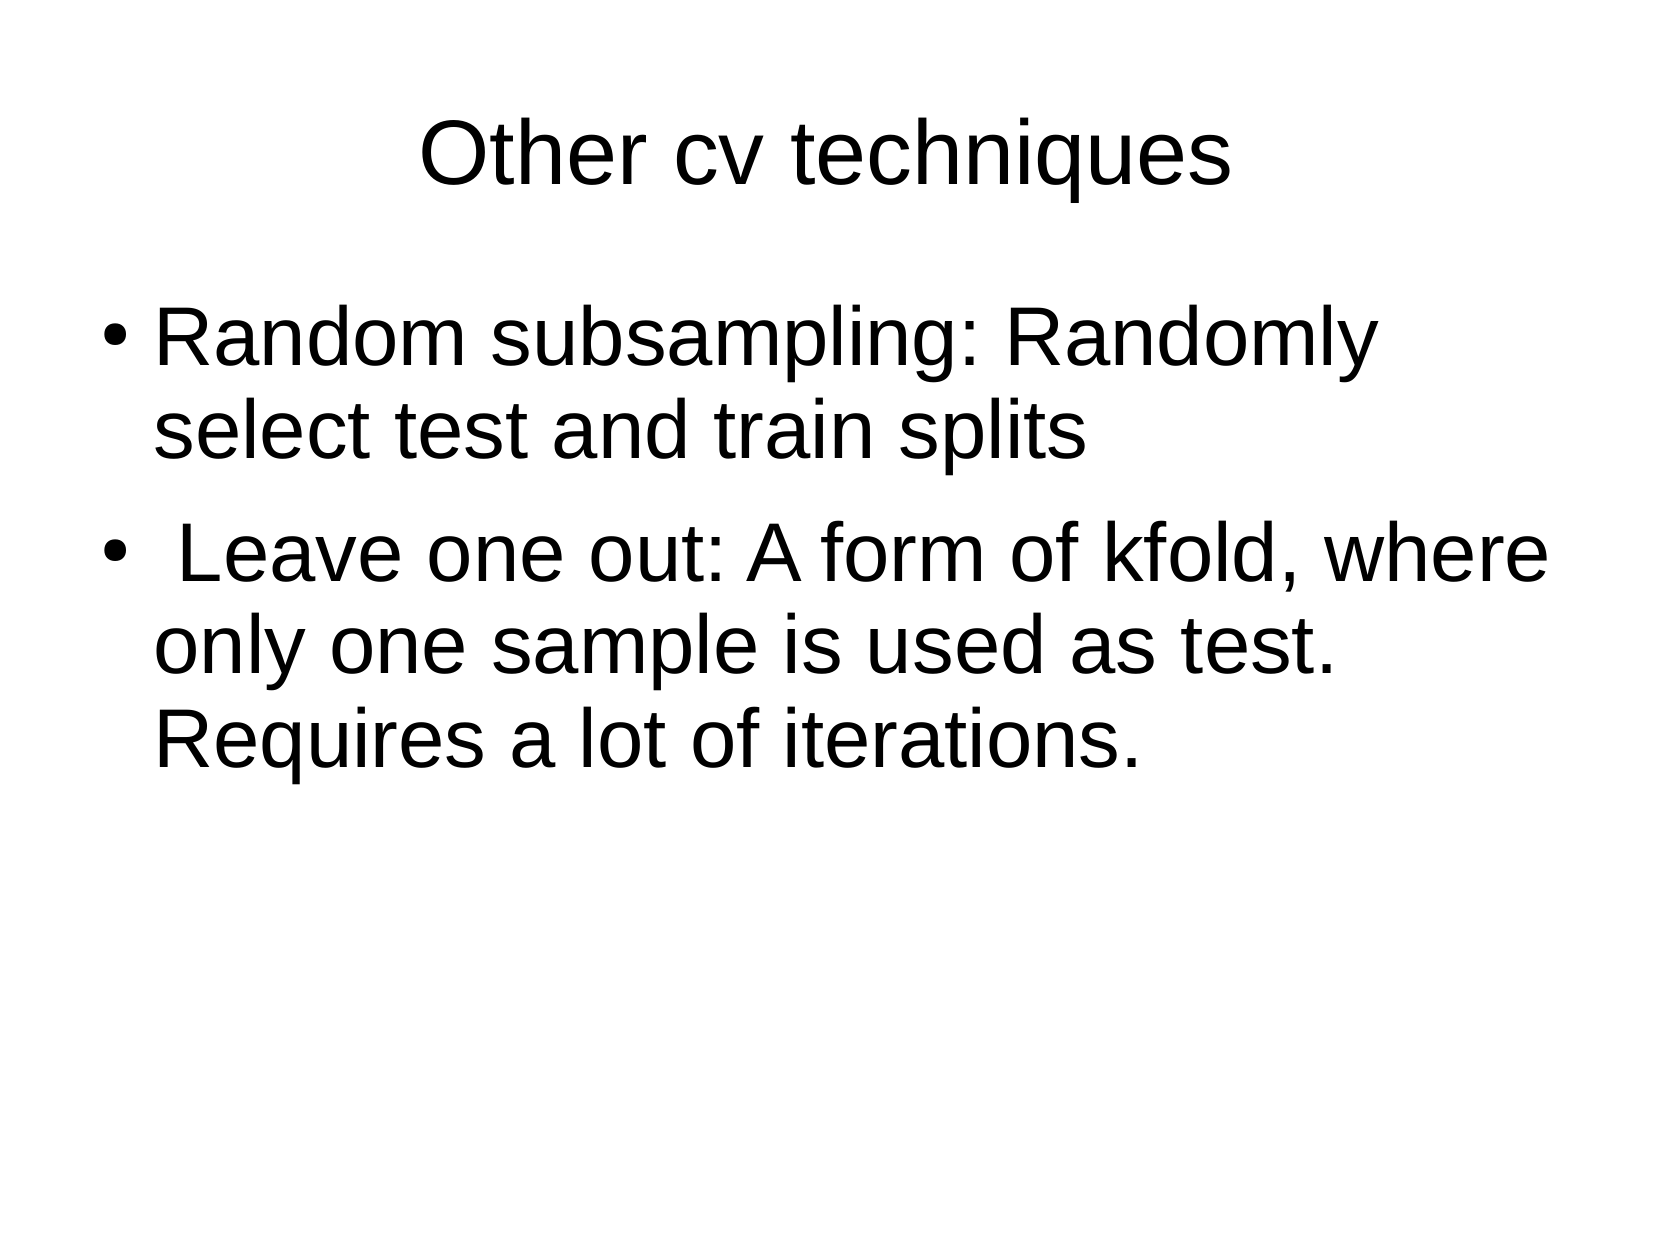

# Other cv techniques
Random subsampling: Randomly select test and train splits
 Leave one out: A form of kfold, where only one sample is used as test. Requires a lot of iterations.